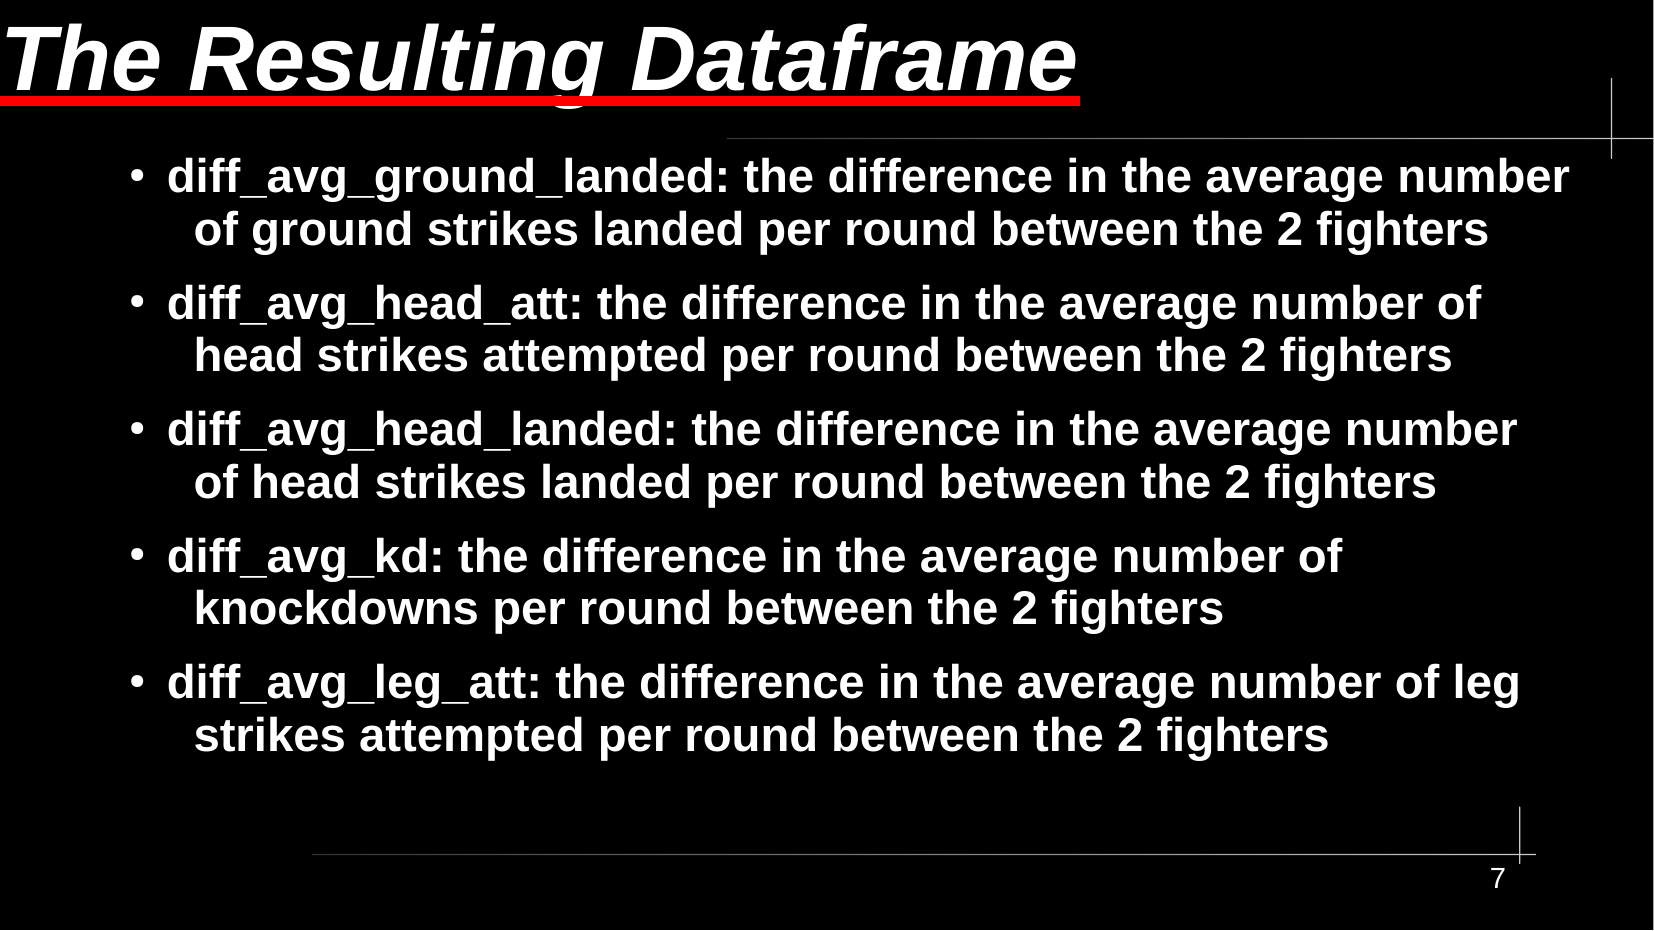

# The Resulting Dataframe
diff_avg_ground_landed: the difference in the average number of ground strikes landed per round between the 2 fighters
diff_avg_head_att: the difference in the average number of head strikes attempted per round between the 2 fighters
diff_avg_head_landed: the difference in the average number of head strikes landed per round between the 2 fighters
diff_avg_kd: the difference in the average number of knockdowns per round between the 2 fighters
diff_avg_leg_att: the difference in the average number of leg strikes attempted per round between the 2 fighters
7